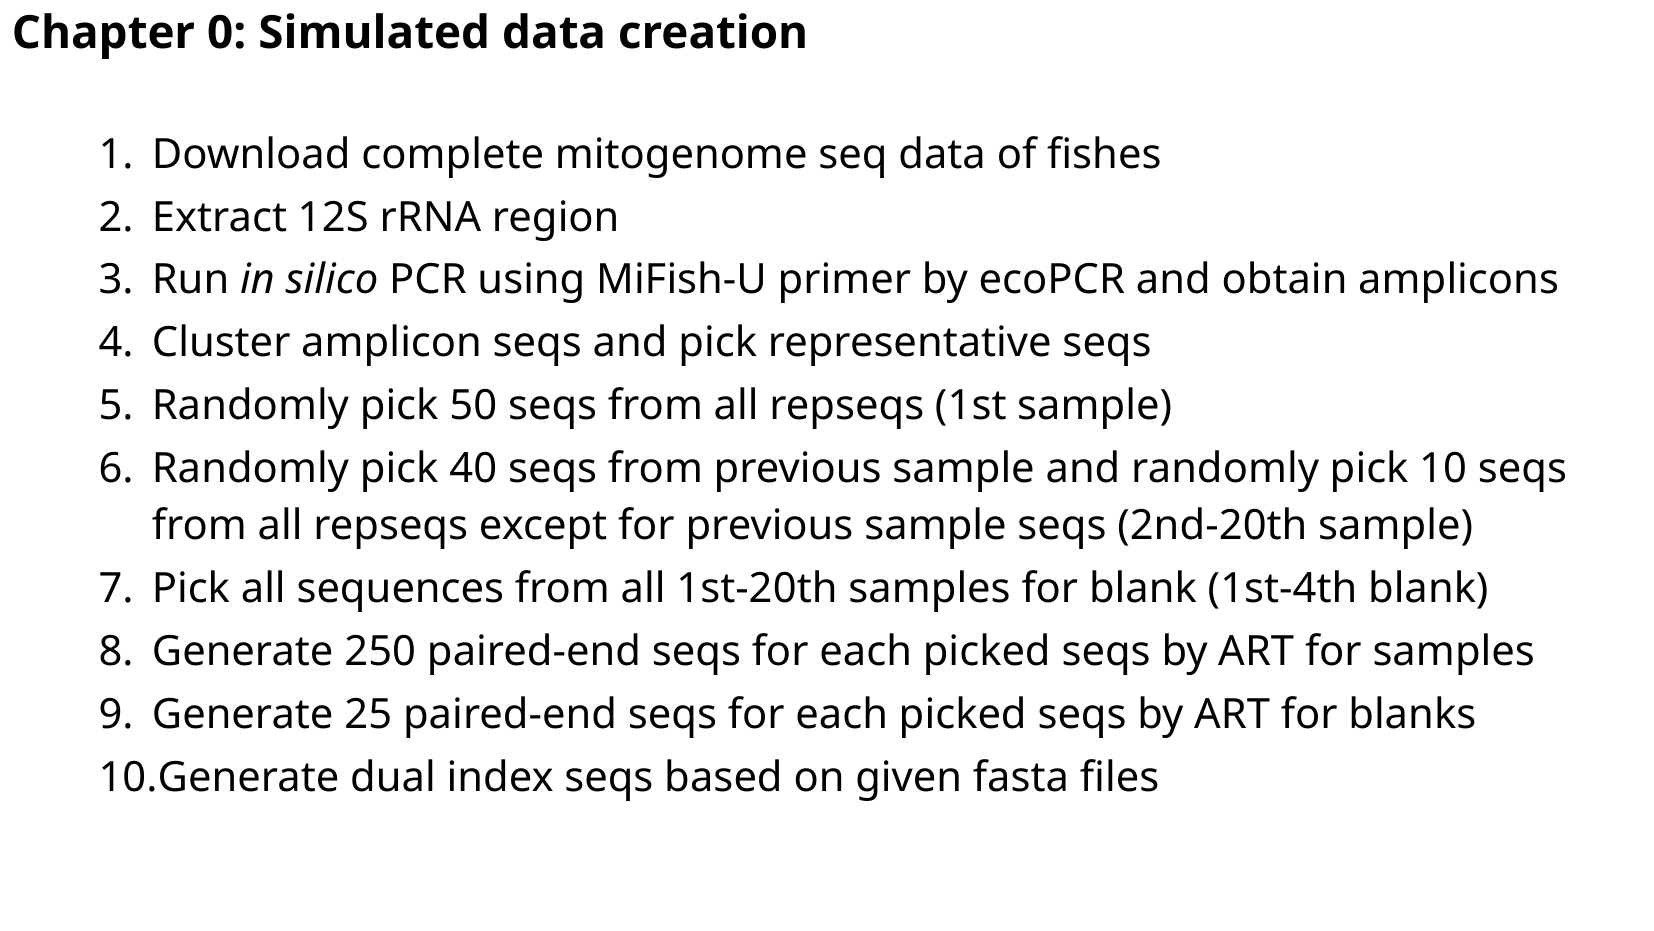

# Chapter 0: Simulated data creation
Download complete mitogenome seq data of fishes
Extract 12S rRNA region
Run in silico PCR using MiFish-U primer by ecoPCR and obtain amplicons
Cluster amplicon seqs and pick representative seqs
Randomly pick 50 seqs from all repseqs (1st sample)
Randomly pick 40 seqs from previous sample and randomly pick 10 seqs from all repseqs except for previous sample seqs (2nd-20th sample)
Pick all sequences from all 1st-20th samples for blank (1st-4th blank)
Generate 250 paired-end seqs for each picked seqs by ART for samples
Generate 25 paired-end seqs for each picked seqs by ART for blanks
Generate dual index seqs based on given fasta files